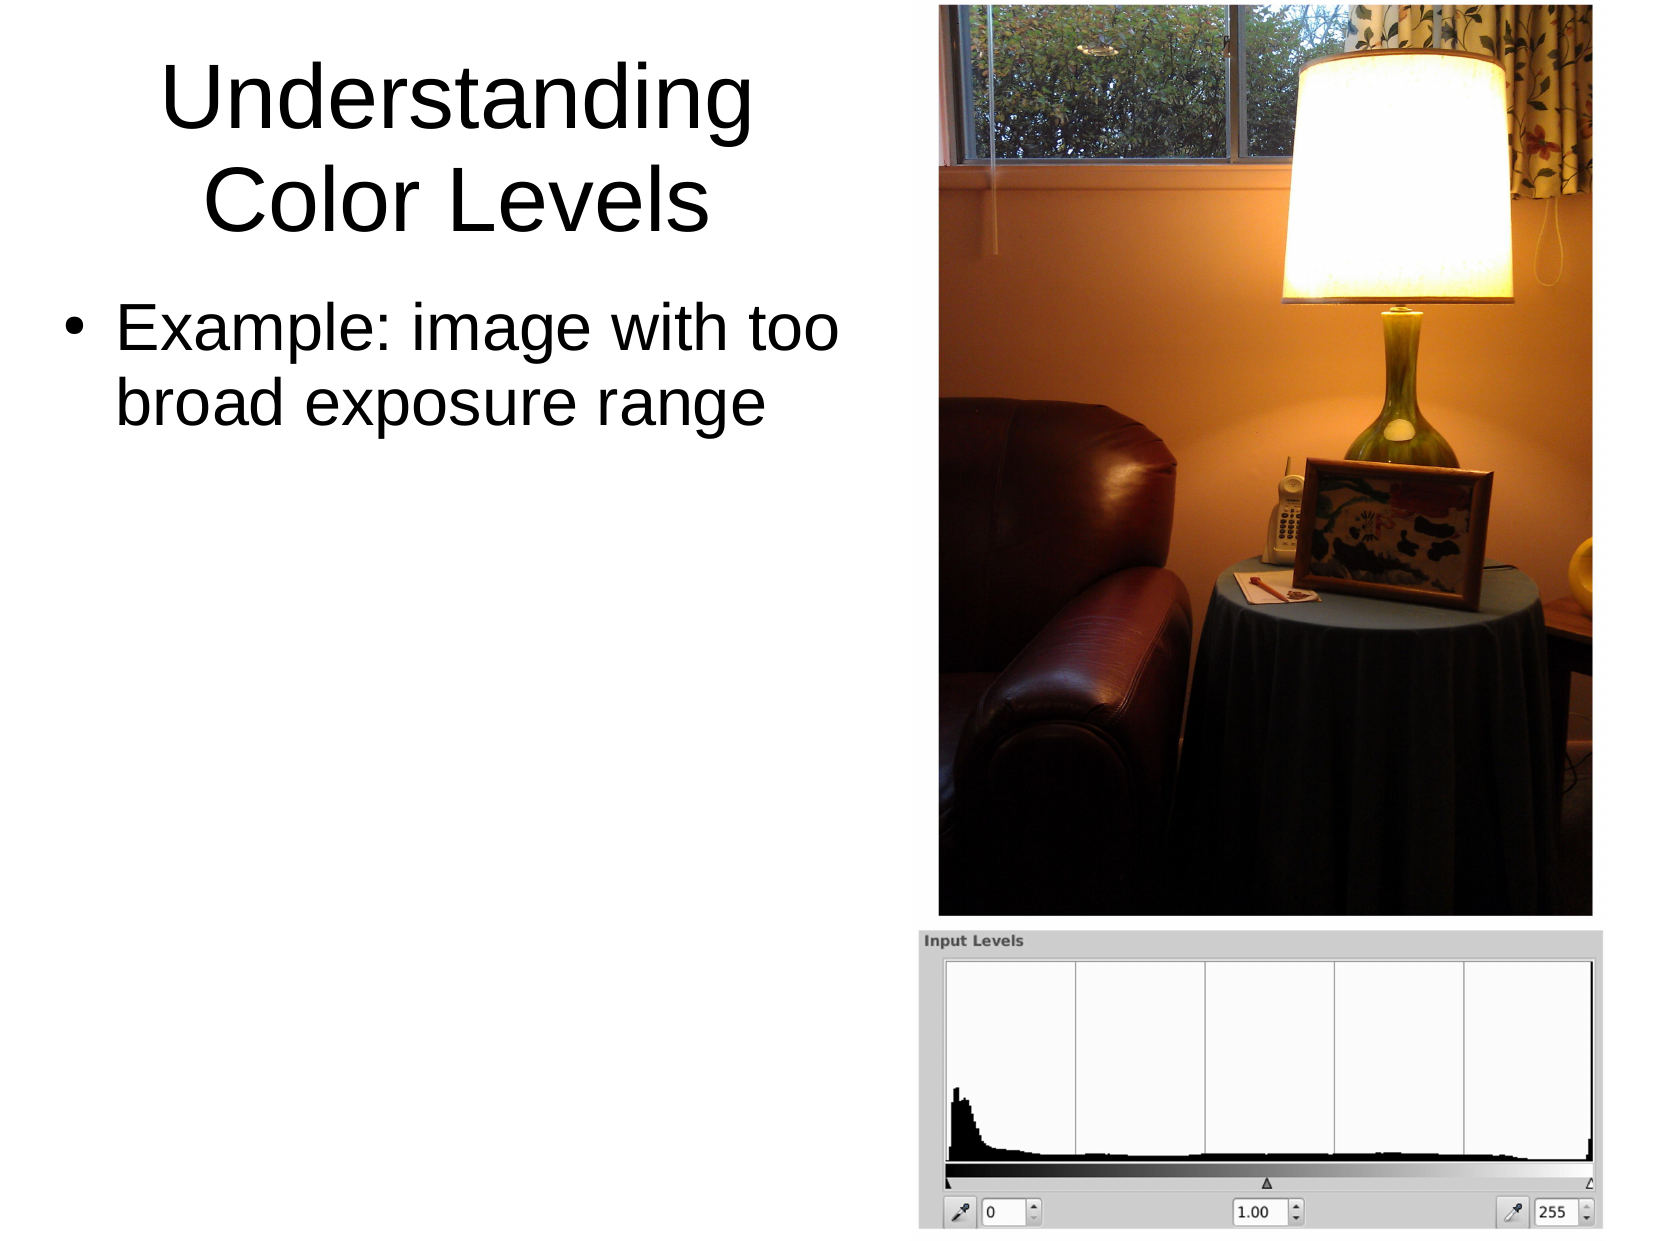

# Understanding Color Levels
Example: image with too broad exposure range
35